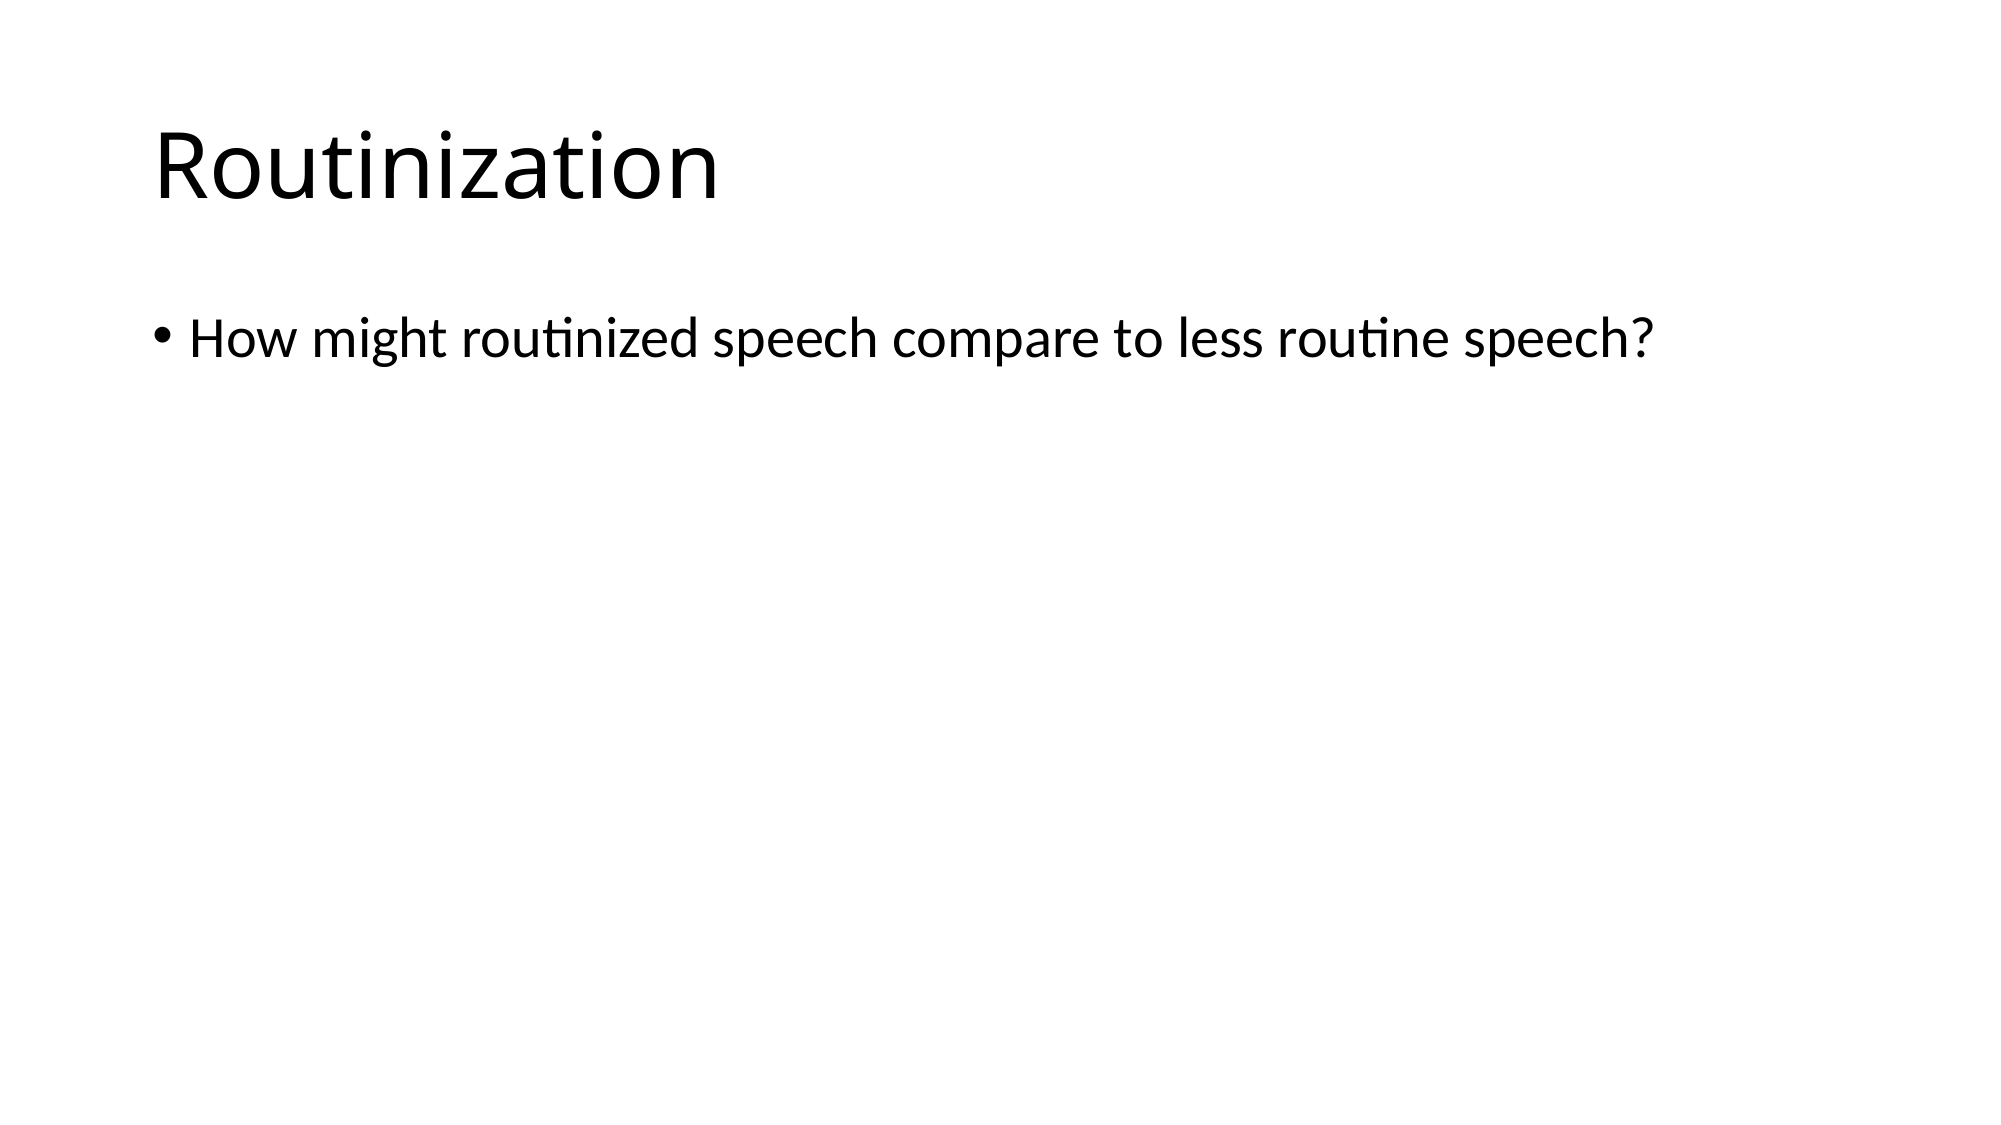

# Routinization
How might routinized speech compare to less routine speech?